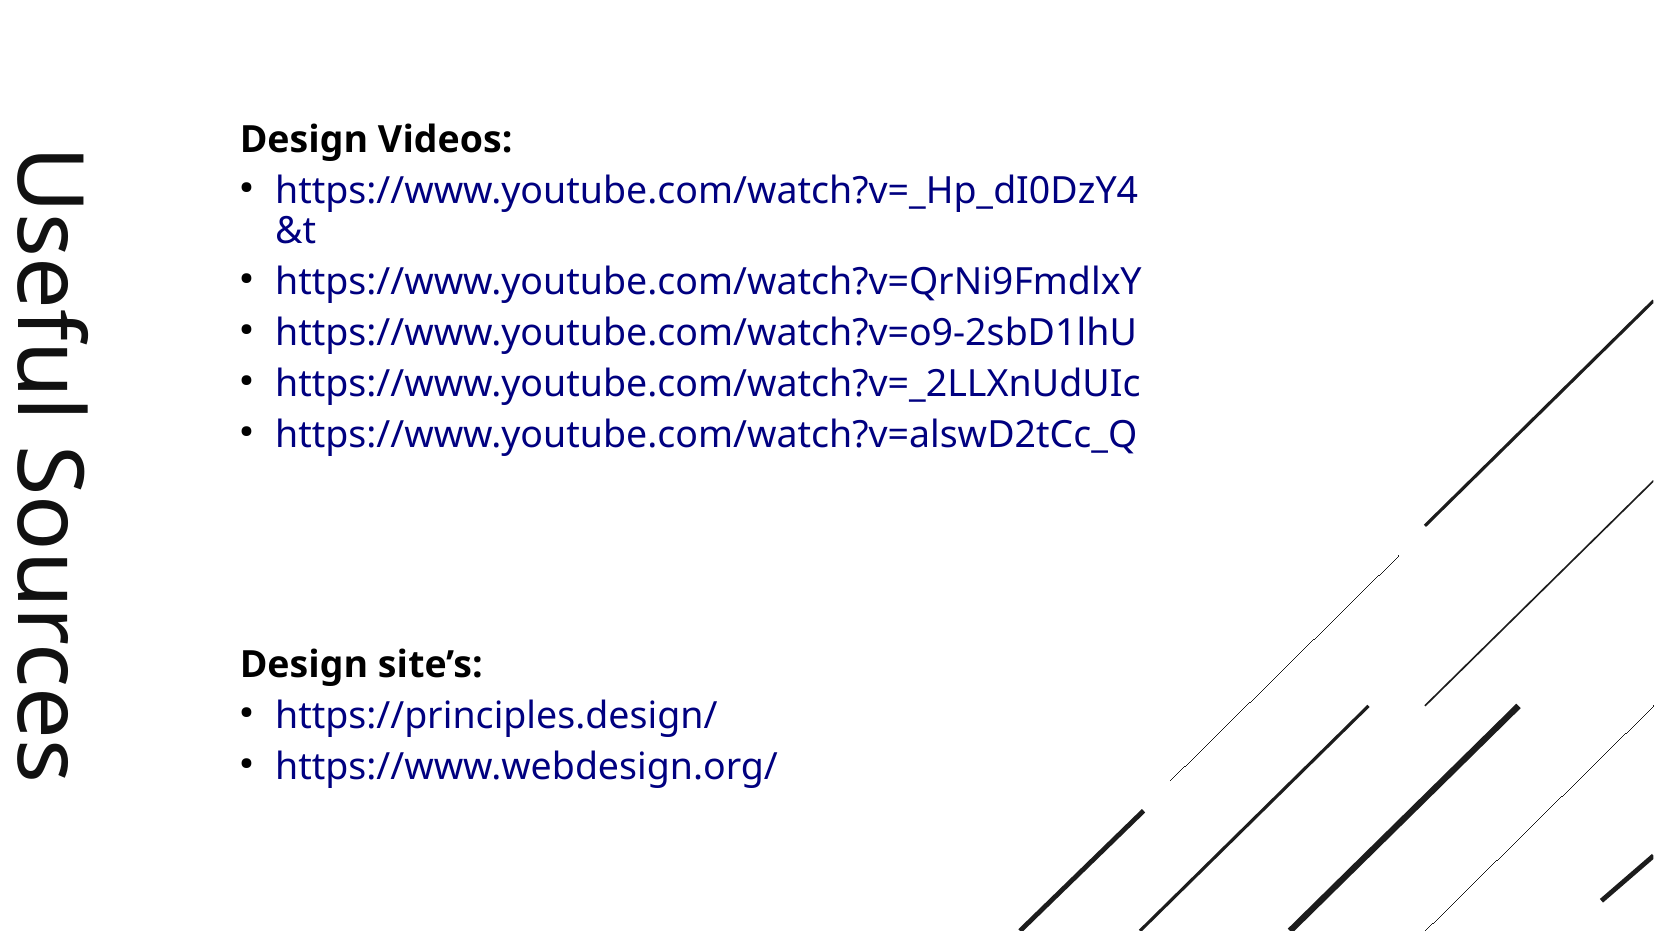

Design Videos:
https://www.youtube.com/watch?v=_Hp_dI0DzY4&t
https://www.youtube.com/watch?v=QrNi9FmdlxY
https://www.youtube.com/watch?v=o9-2sbD1lhU
https://www.youtube.com/watch?v=_2LLXnUdUIc
https://www.youtube.com/watch?v=alswD2tCc_Q
# Useful Sources
Design site’s:
https://principles.design/
https://www.webdesign.org/